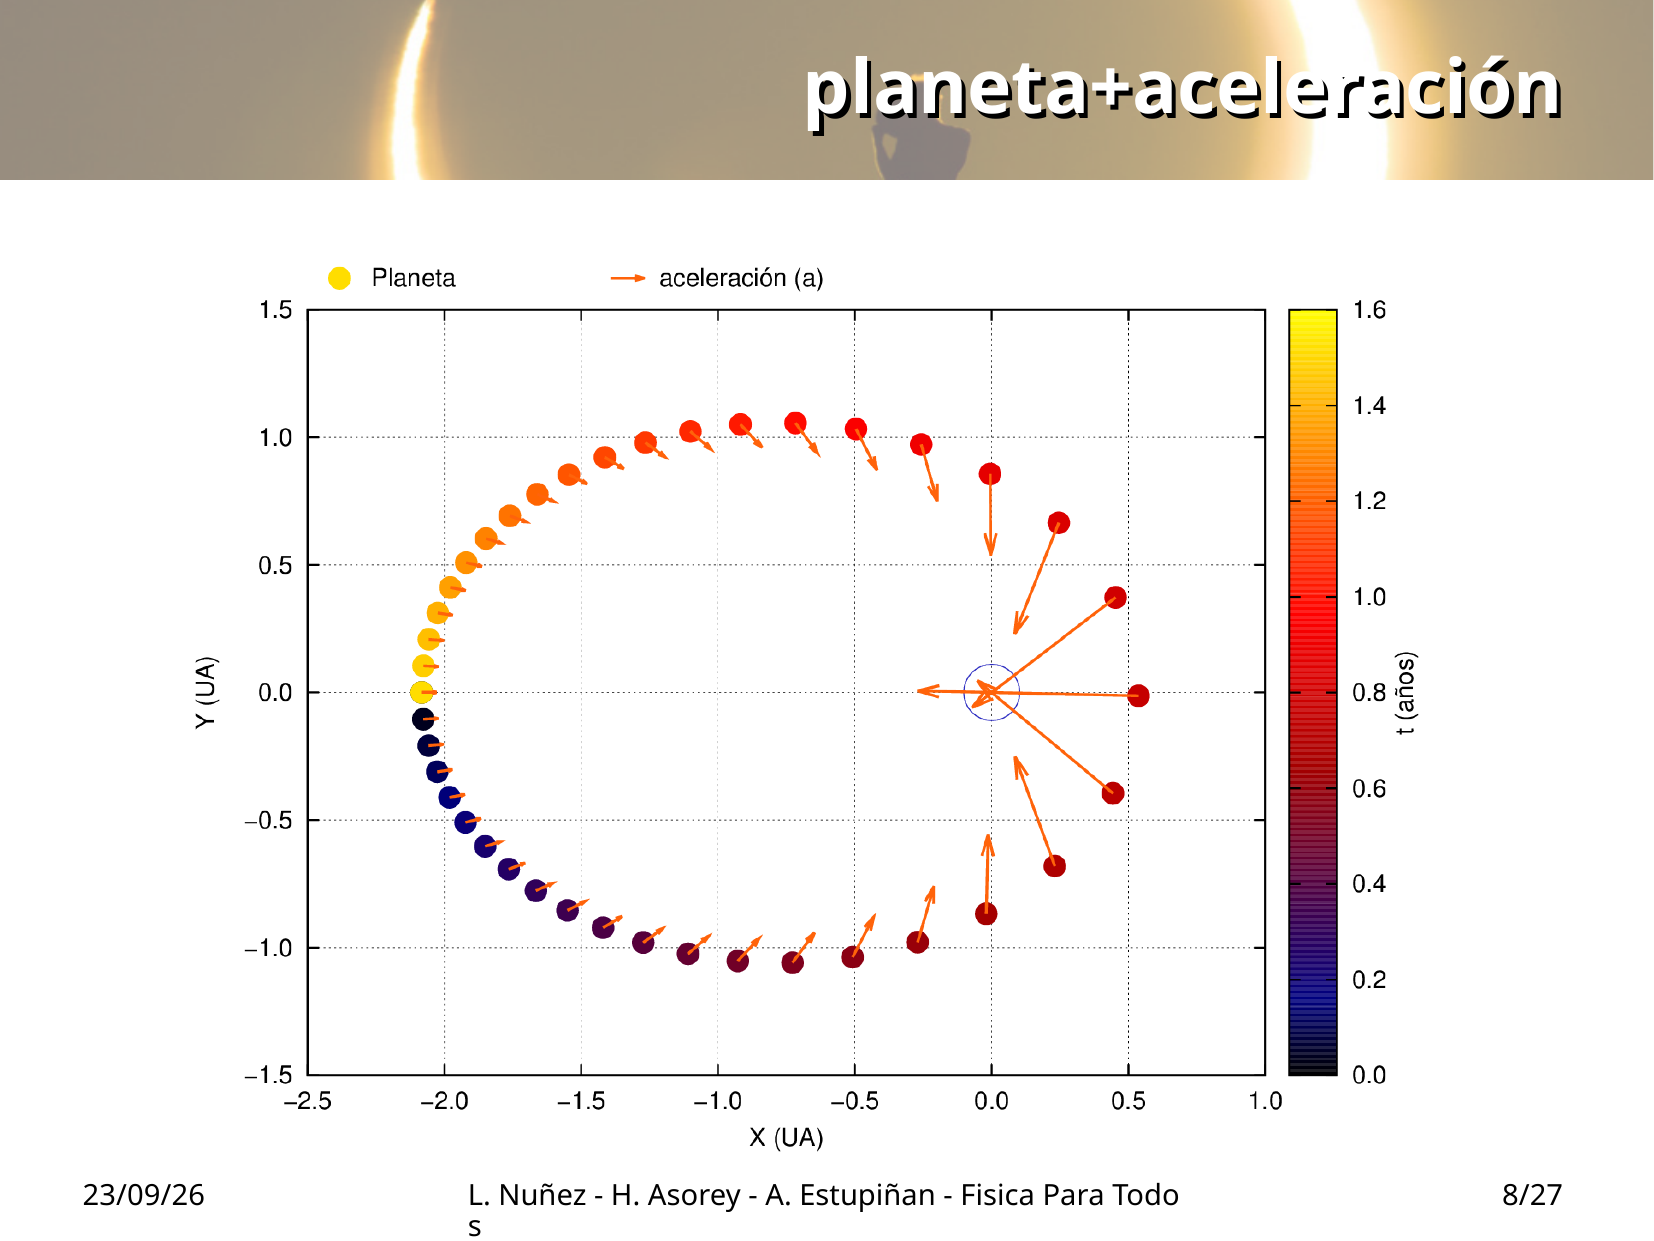

# planeta+aceleración
L. Nuñez - H. Asorey - A. Estupiñan - Fisica Para Todos
8